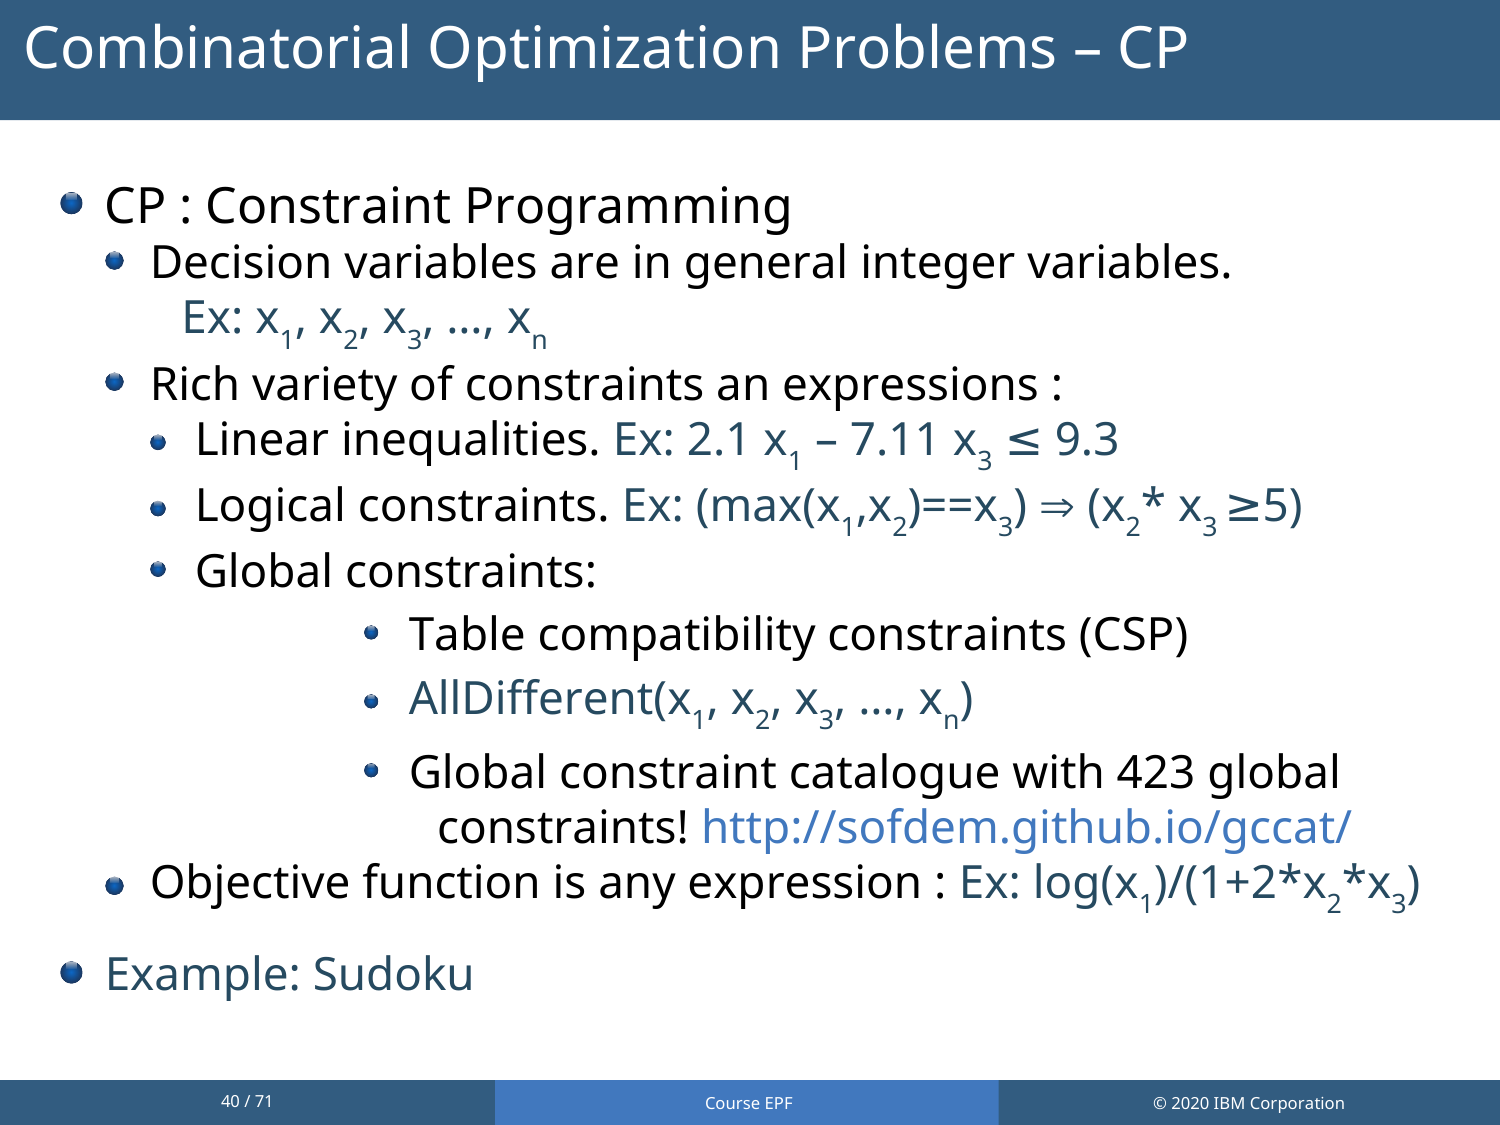

# Combinatorial Optimization Problems – CP
CP : Constraint Programming
Decision variables are in general integer variables.
 	Ex: x1, x2, x3, …, xn
Rich variety of constraints an expressions :
Linear inequalities. Ex: 2.1 x1 – 7.11 x3 ≤ 9.3
Logical constraints. Ex: (max(x1,x2)==x3) ⇒ (x2* x3 ≥5)
Global constraints:
Table compatibility constraints (CSP)
AllDifferent(x1, x2, x3, …, xn)
Global constraint catalogue with 423 global constraints! http://sofdem.github.io/gccat/
Objective function is any expression : Ex: log(x1)/(1+2*x2*x3)
Example: Sudoku